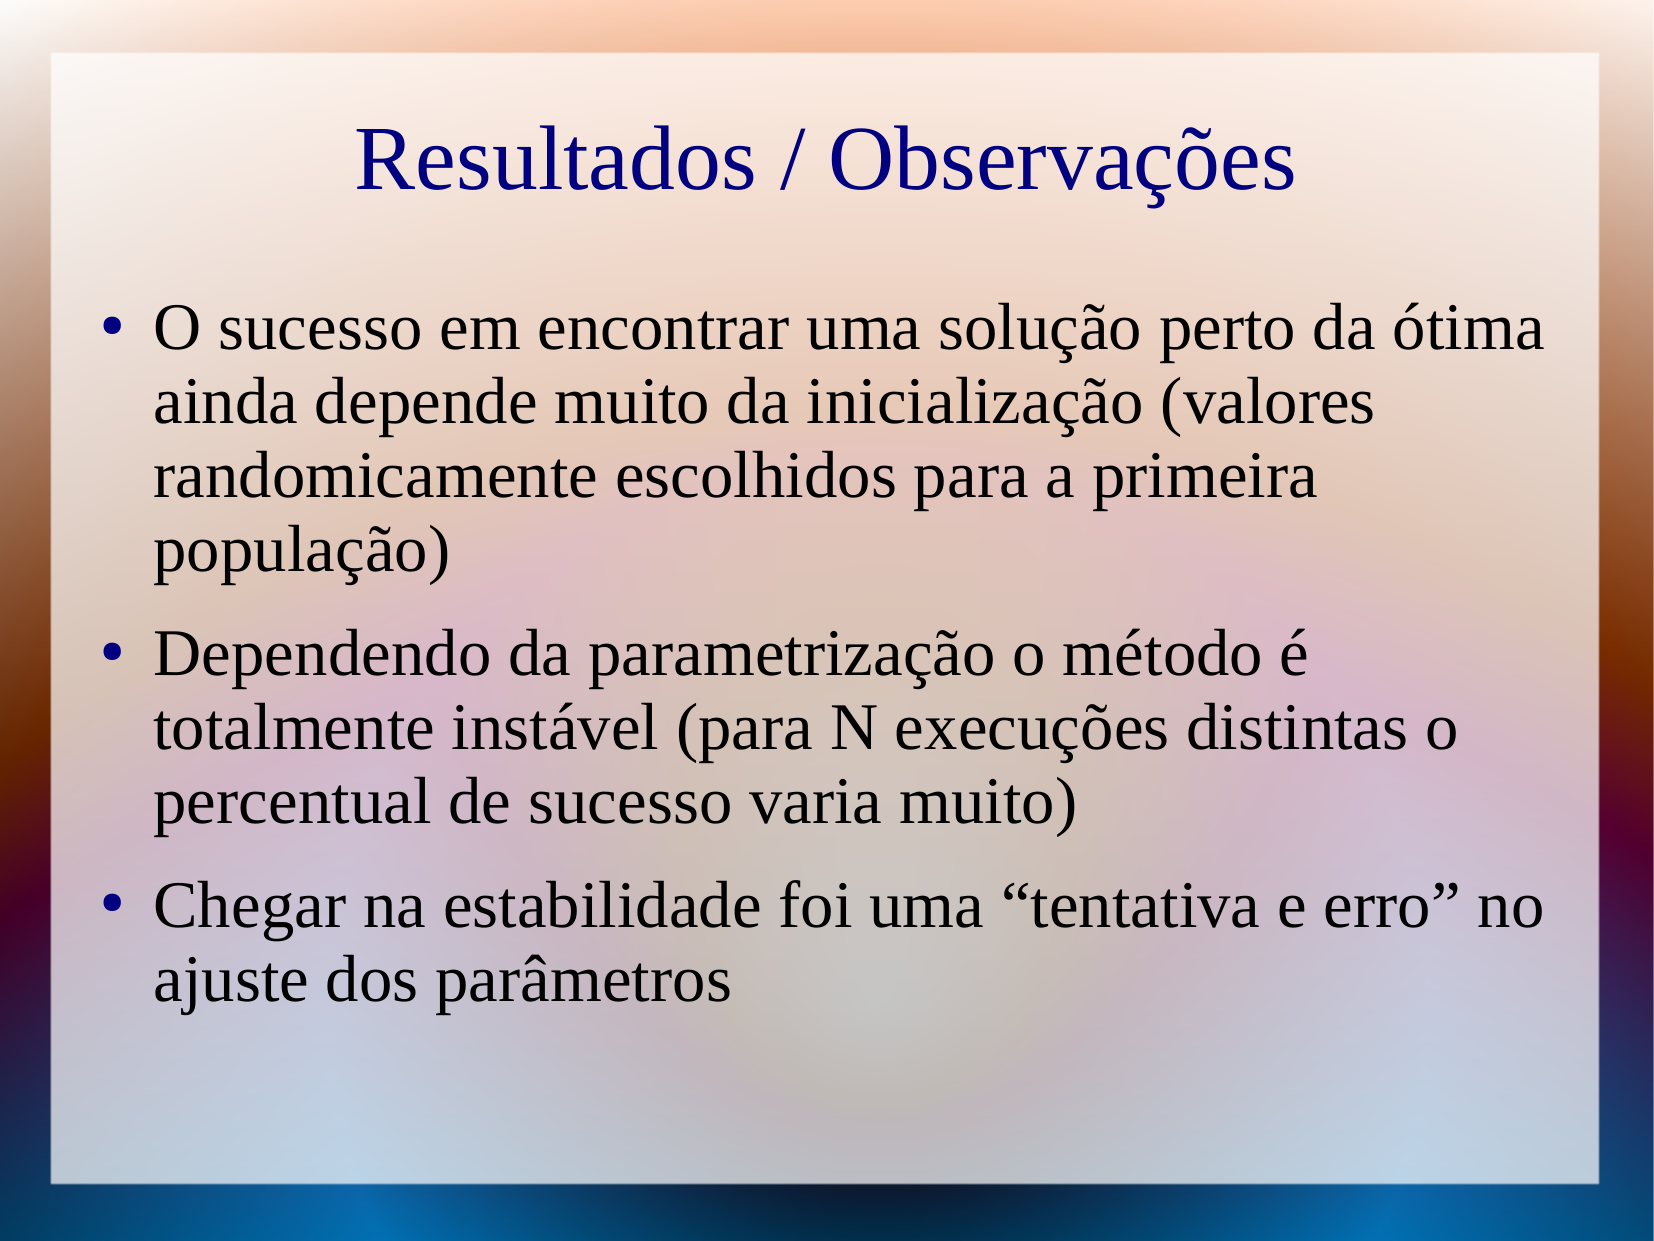

# Resultados / Observações
O sucesso em encontrar uma solução perto da ótima ainda depende muito da inicialização (valores randomicamente escolhidos para a primeira população)
Dependendo da parametrização o método é totalmente instável (para N execuções distintas o percentual de sucesso varia muito)
Chegar na estabilidade foi uma “tentativa e erro” no ajuste dos parâmetros